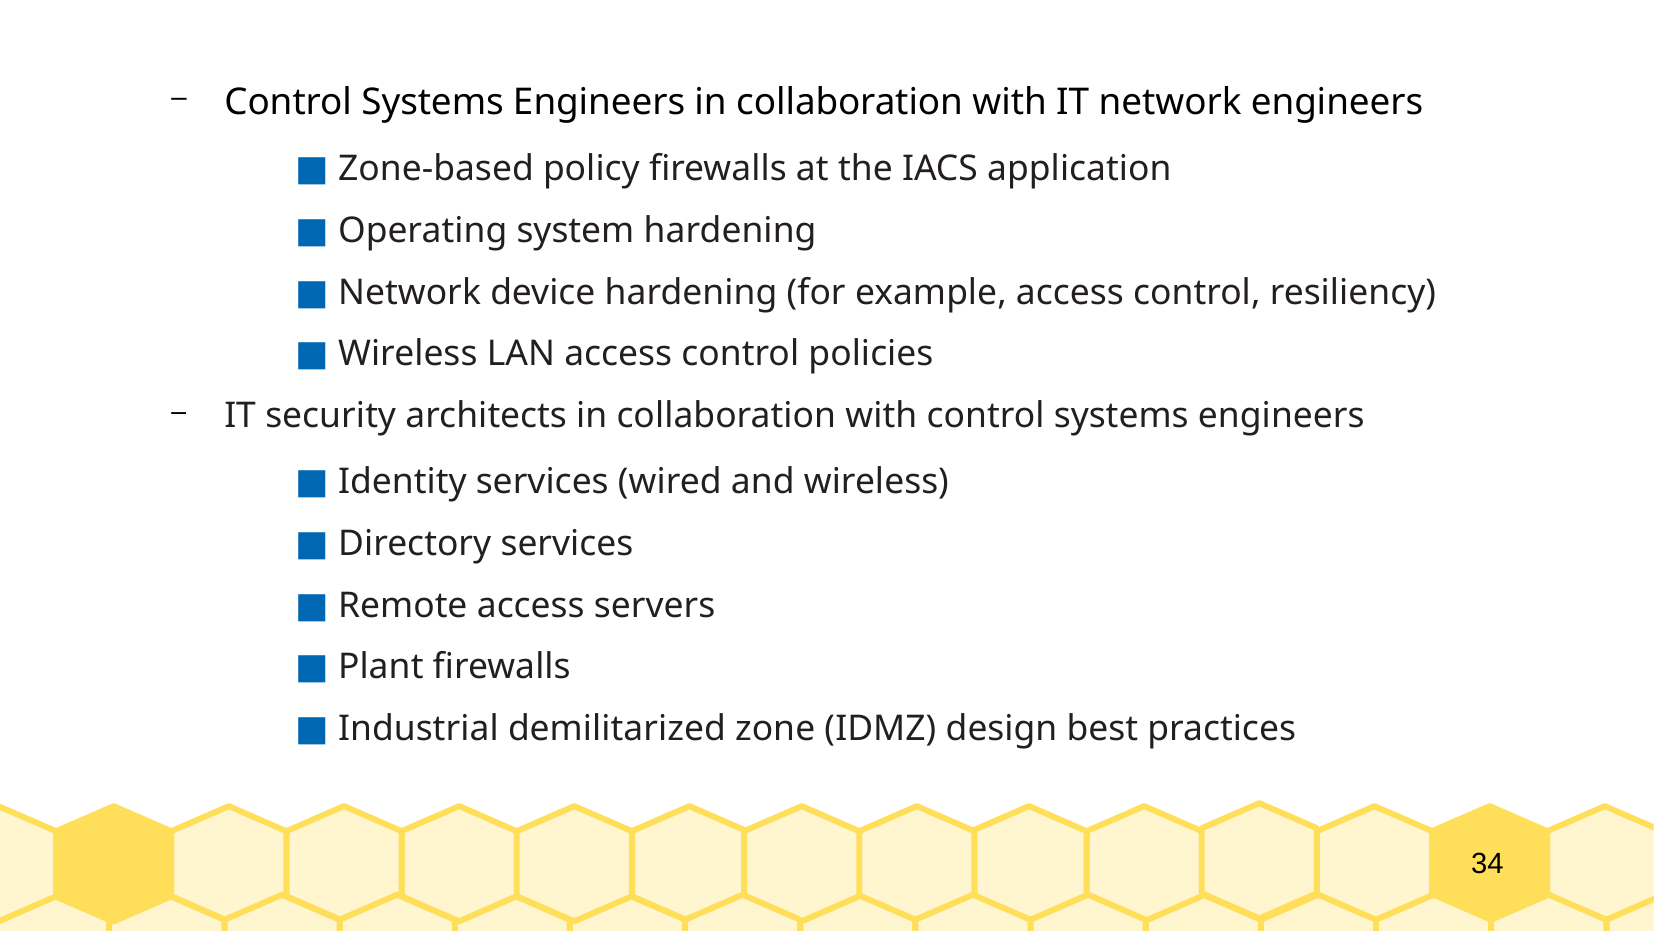

# Control Systems Engineers in collaboration with IT network engineers
■ Zone-based policy firewalls at the IACS application
■ Operating system hardening
■ Network device hardening (for example, access control, resiliency)
■ Wireless LAN access control policies
IT security architects in collaboration with control systems engineers
■ Identity services (wired and wireless)
■ Directory services
■ Remote access servers
■ Plant firewalls
■ Industrial demilitarized zone (IDMZ) design best practices